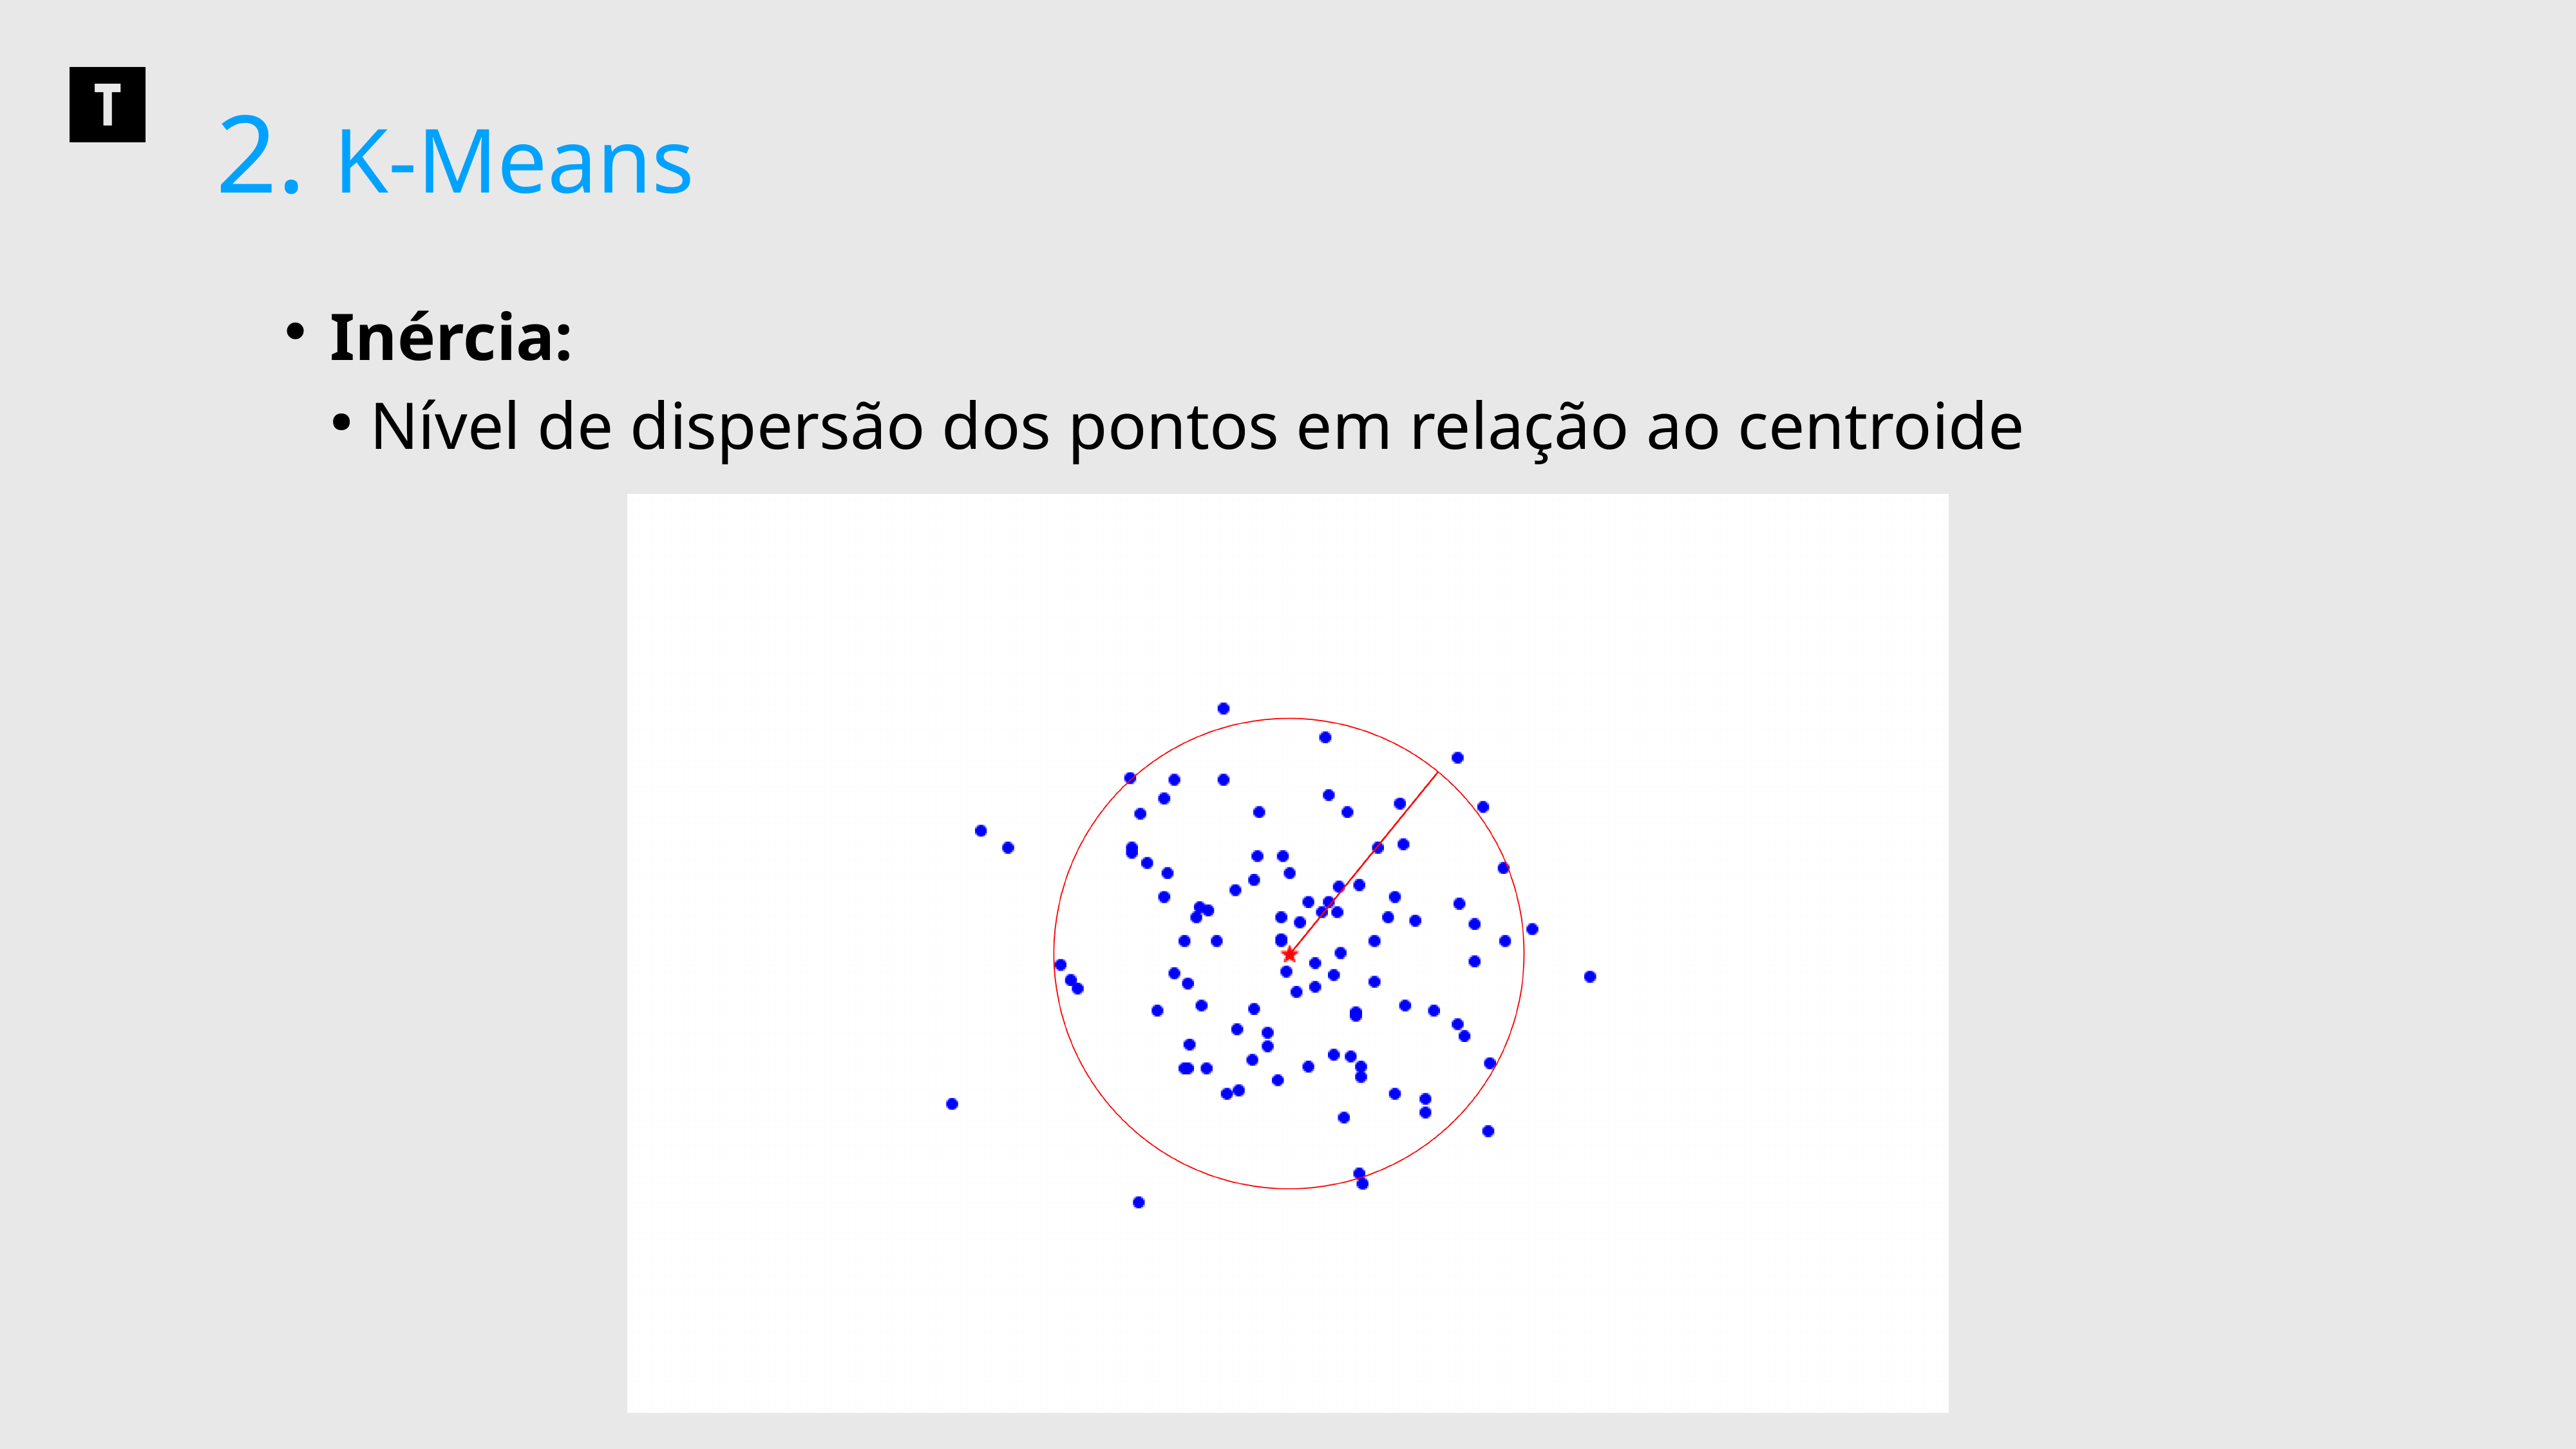

2. K-Means
 Inércia:
 Nível de dispersão dos pontos em relação ao centroide